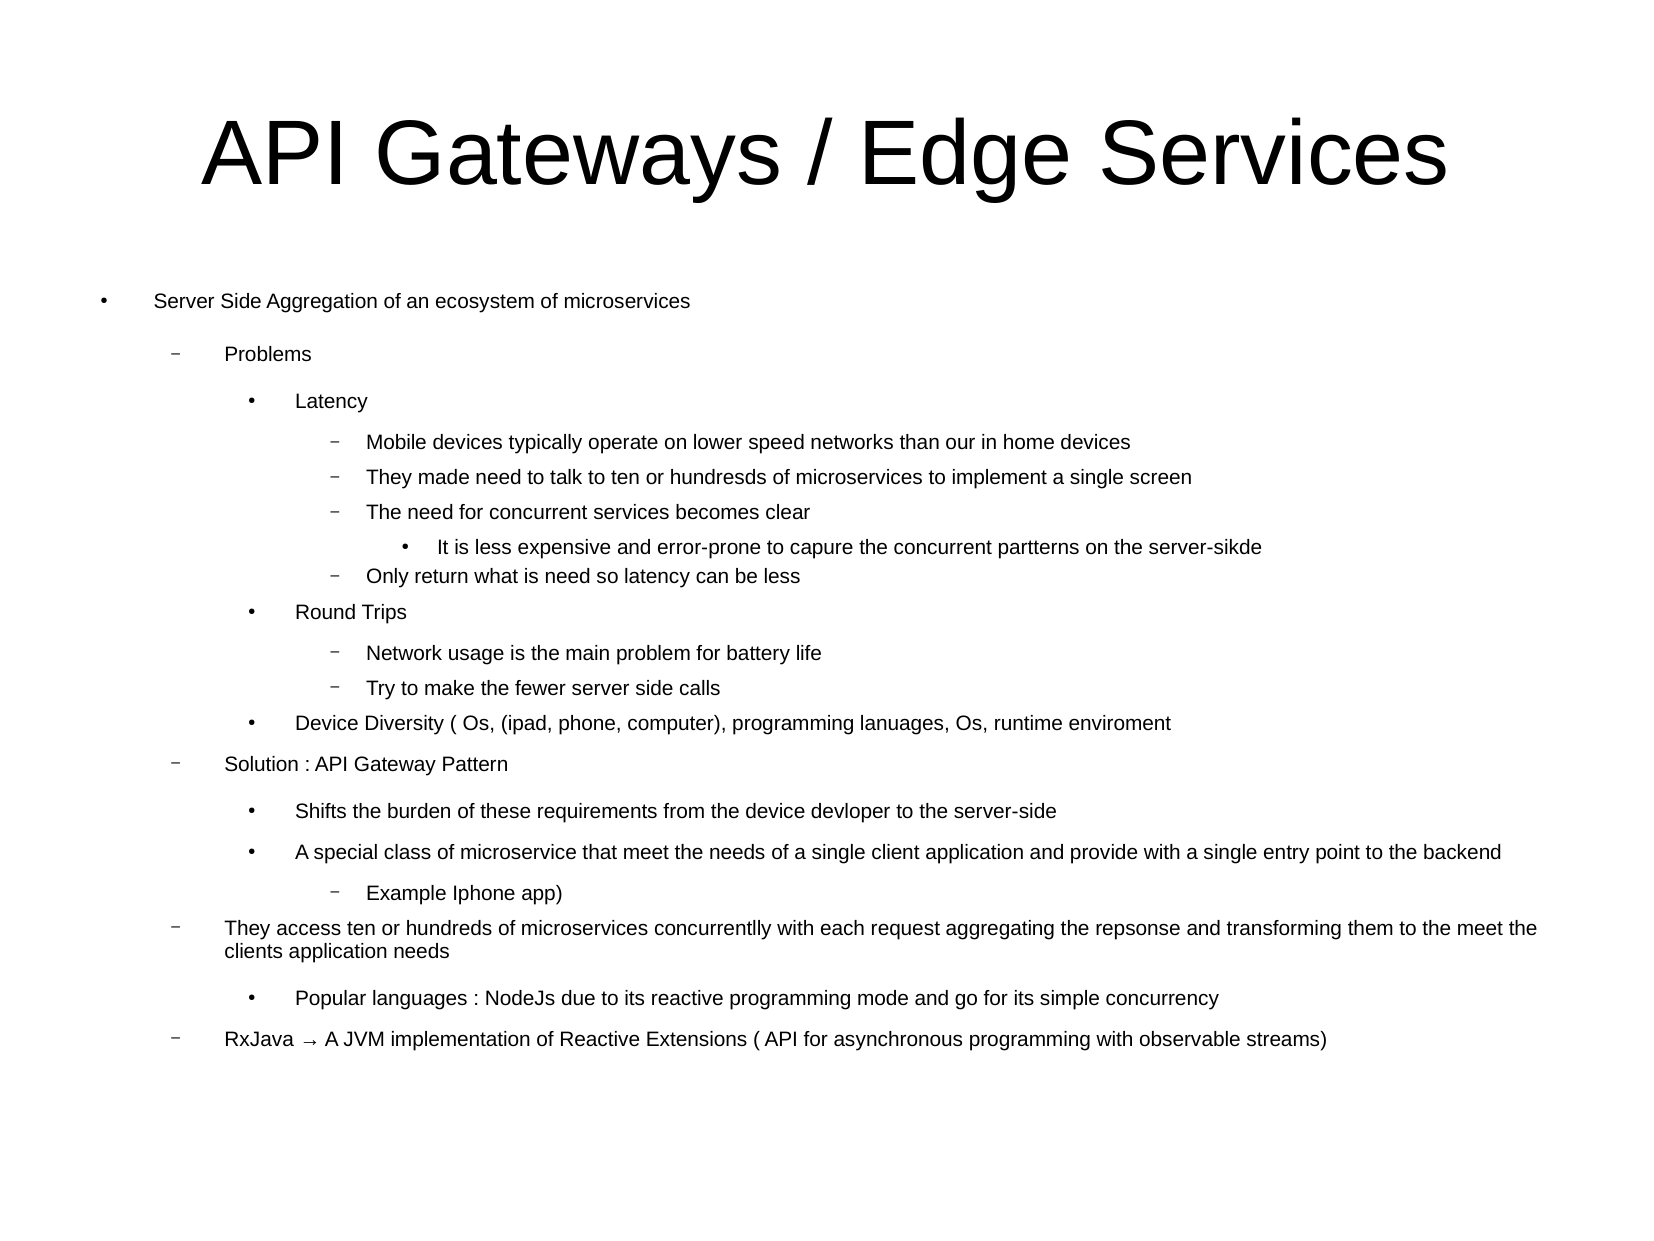

# API Gateways / Edge Services
Server Side Aggregation of an ecosystem of microservices
Problems
Latency
Mobile devices typically operate on lower speed networks than our in home devices
They made need to talk to ten or hundresds of microservices to implement a single screen
The need for concurrent services becomes clear
It is less expensive and error-prone to capure the concurrent partterns on the server-sikde
Only return what is need so latency can be less
Round Trips
Network usage is the main problem for battery life
Try to make the fewer server side calls
Device Diversity ( Os, (ipad, phone, computer), programming lanuages, Os, runtime enviroment
Solution : API Gateway Pattern
Shifts the burden of these requirements from the device devloper to the server-side
A special class of microservice that meet the needs of a single client application and provide with a single entry point to the backend
Example Iphone app)
They access ten or hundreds of microservices concurrentlly with each request aggregating the repsonse and transforming them to the meet the clients application needs
Popular languages : NodeJs due to its reactive programming mode and go for its simple concurrency
RxJava → A JVM implementation of Reactive Extensions ( API for asynchronous programming with observable streams)